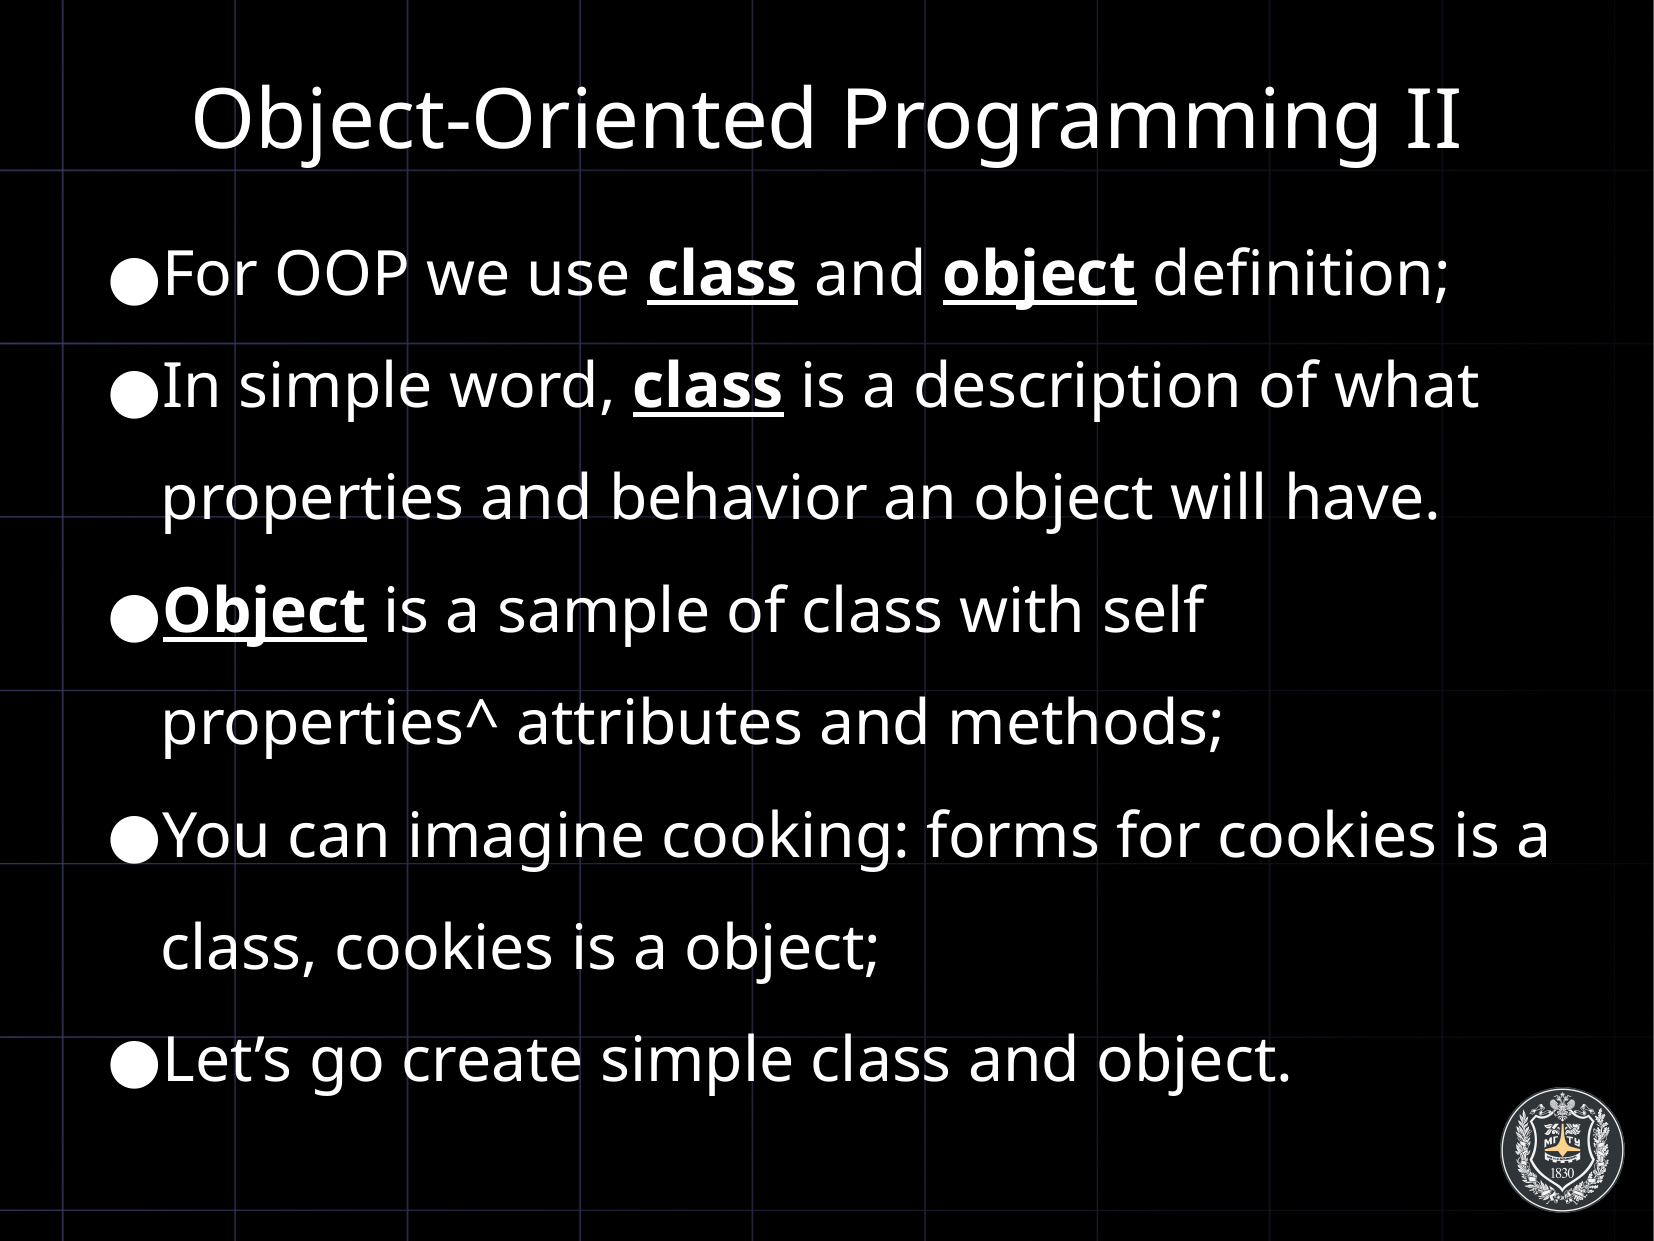

Object-Oriented Programming II
For OOP we use class and object definition;
In simple word, class is a description of what properties and behavior an object will have.
Object is a sample of class with self properties^ attributes and methods;
You can imagine cooking: forms for cookies is a class, cookies is a object;
Let’s go create simple class and object.